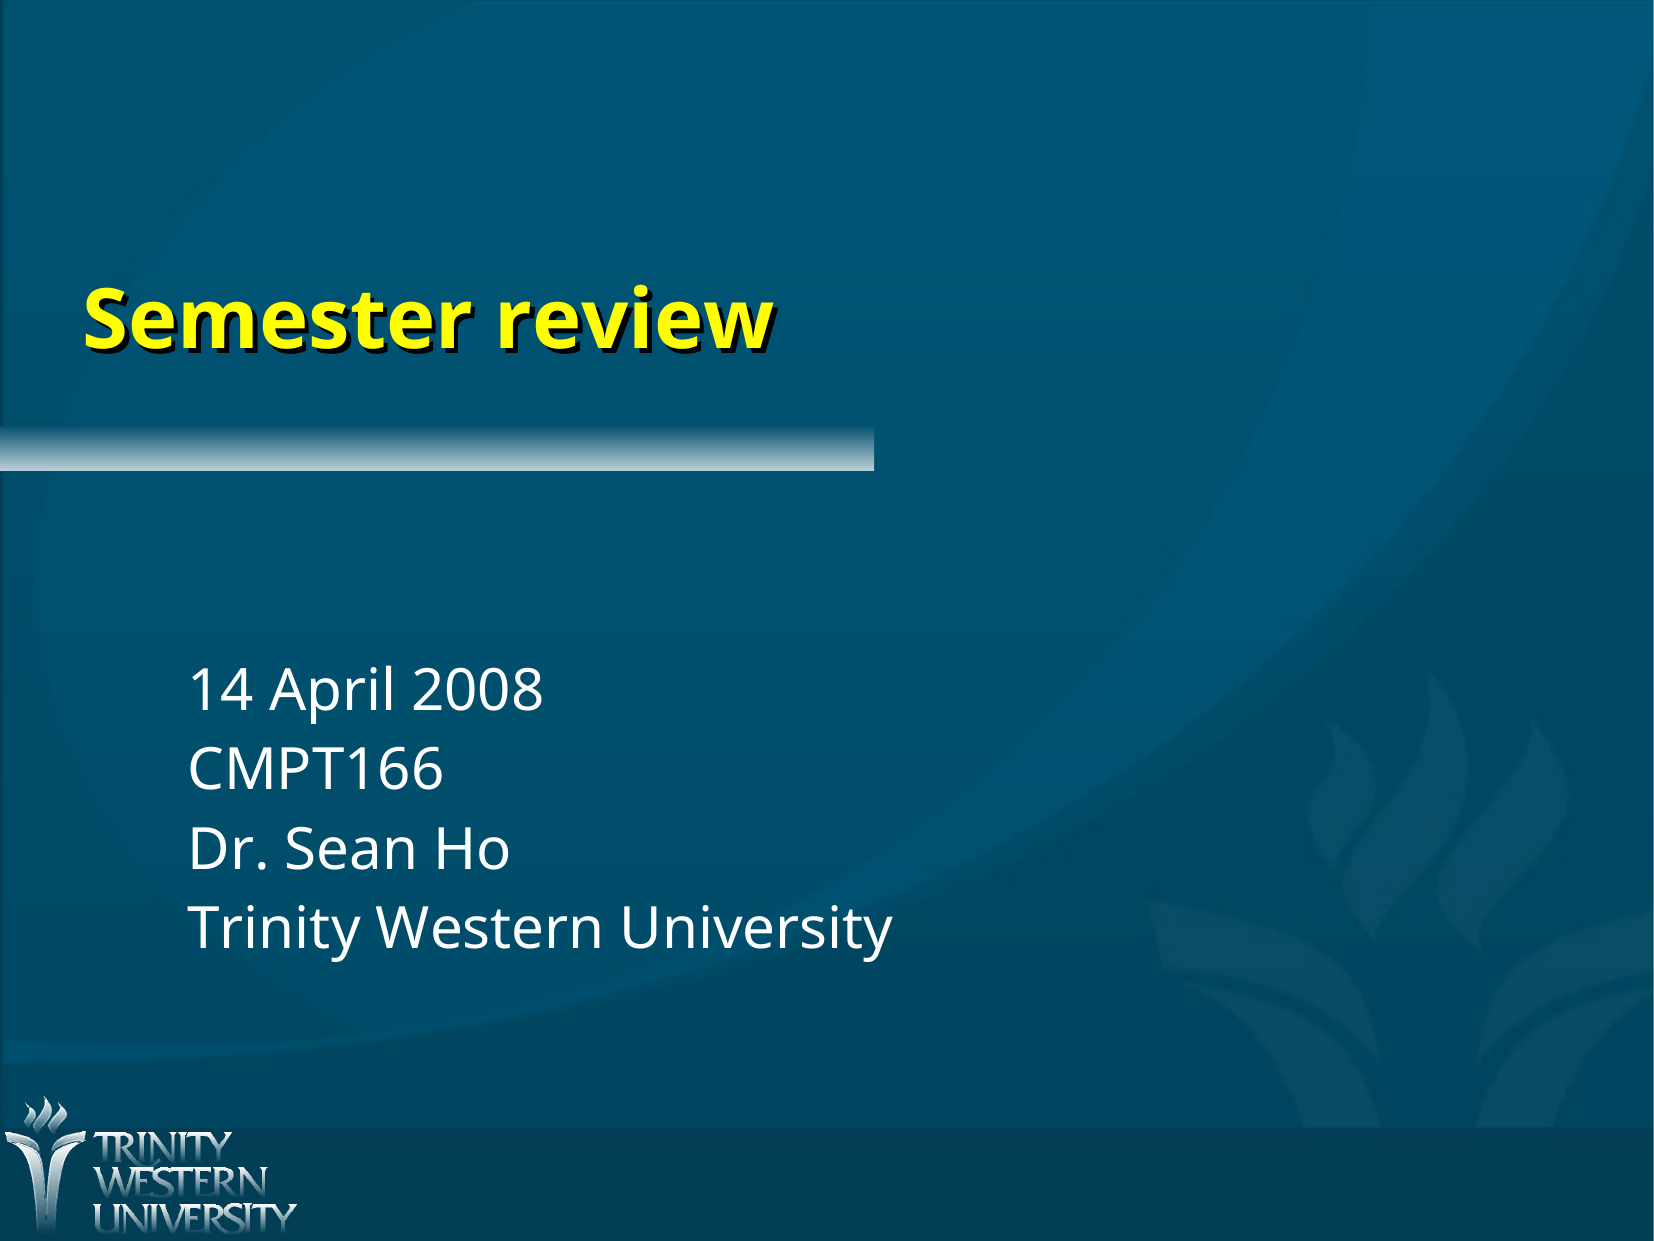

# Semester review
14 April 2008
CMPT166
Dr. Sean Ho
Trinity Western University